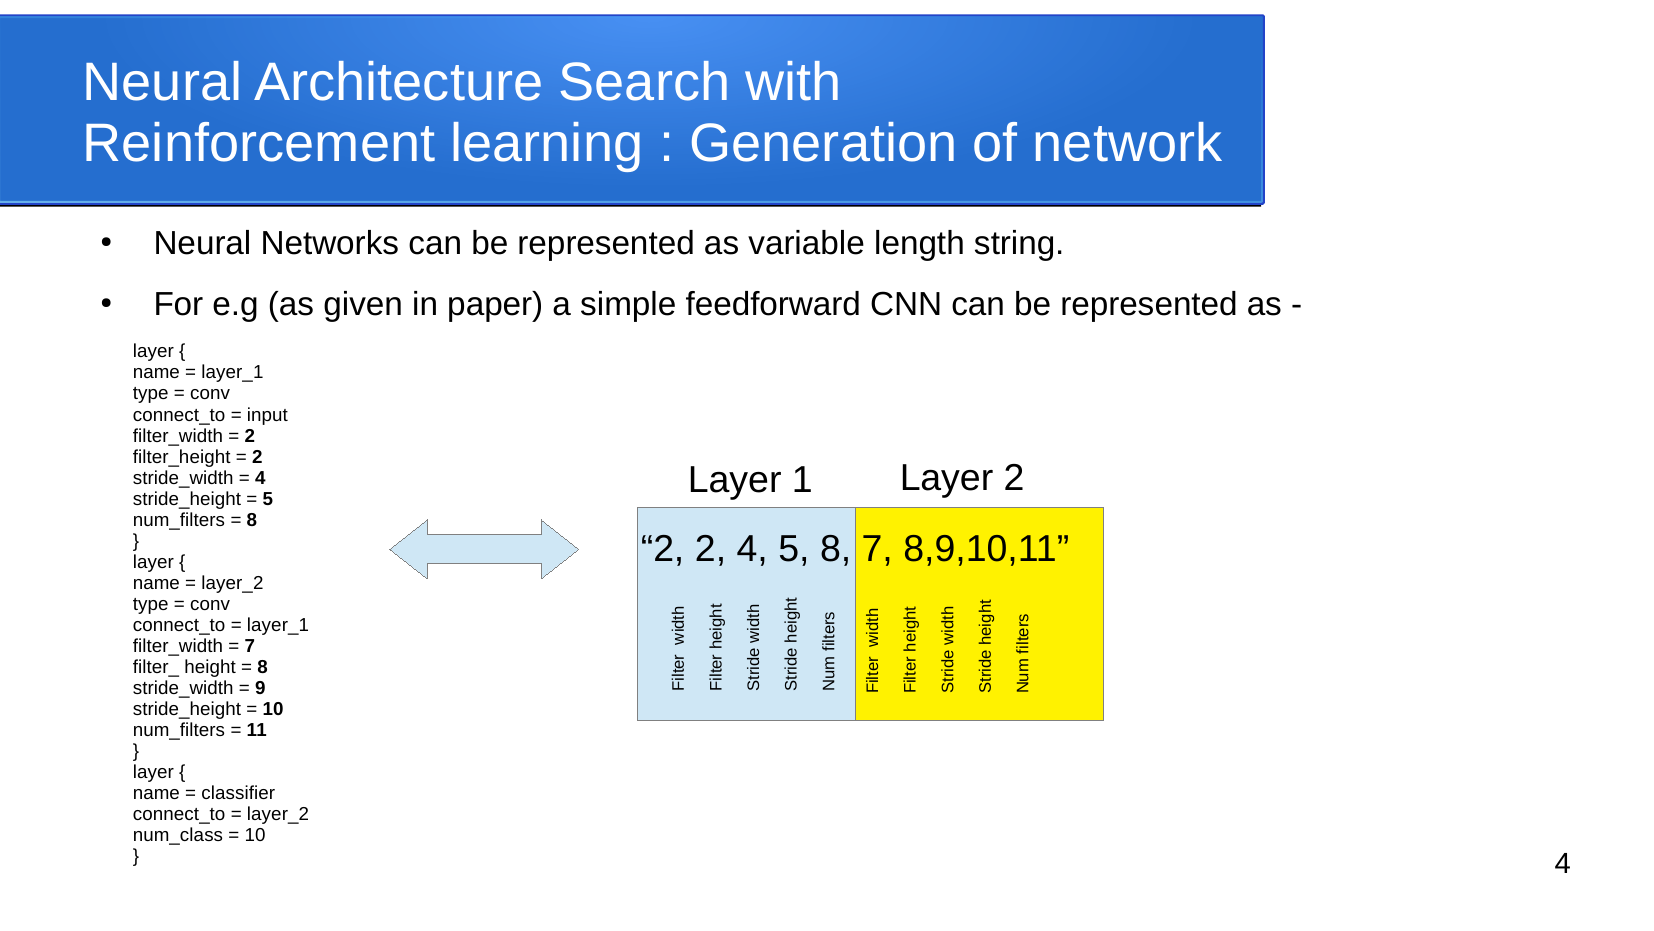

# Neural Architecture Search with Reinforcement learning : Generation of network
Neural Networks can be represented as variable length string.
For e.g (as given in paper) a simple feedforward CNN can be represented as -
layer {
name = layer_1
type = conv
connect_to = input
filter_width = 2
filter_height = 2
stride_width = 4
stride_height = 5
num_filters = 8
}
layer {
name = layer_2
type = conv
connect_to = layer_1
filter_width = 7
filter_ height = 8
stride_width = 9
stride_height = 10
num_filters = 11
}
layer {
name = classifier
connect_to = layer_2
num_class = 10
}
Layer 2
Layer 1
“2, 2, 4, 5, 8, 7, 8,9,10,11”
Filter width
Filter height
Stride width
Stride height
Num filters
Filter width
Filter height
Stride width
Stride height
Num filters
4